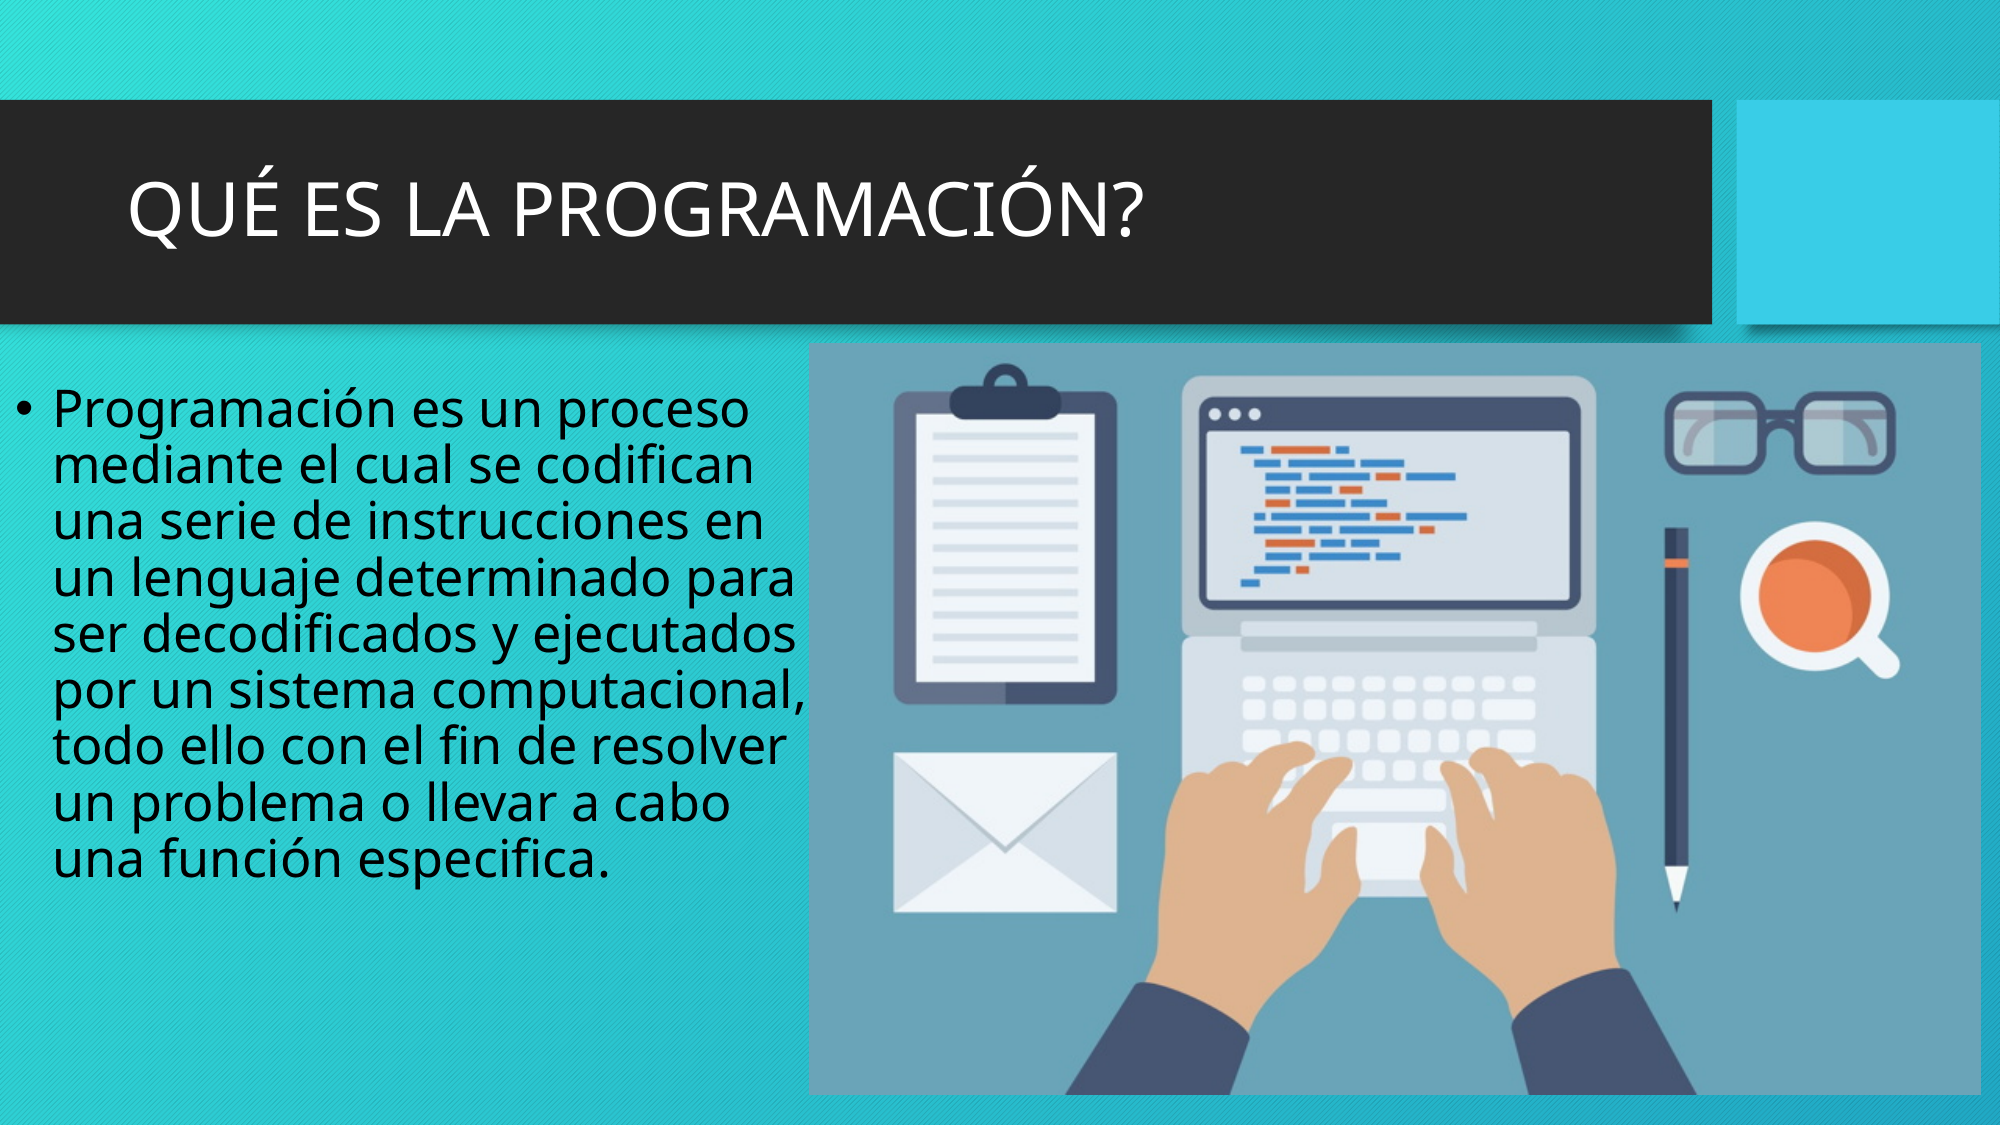

# QUÉ ES LA PROGRAMACIÓN?
Programación es un proceso mediante el cual se codifican una serie de instrucciones en un lenguaje determinado para ser decodificados y ejecutados por un sistema computacional, todo ello con el fin de resolver un problema o llevar a cabo una función especifica.